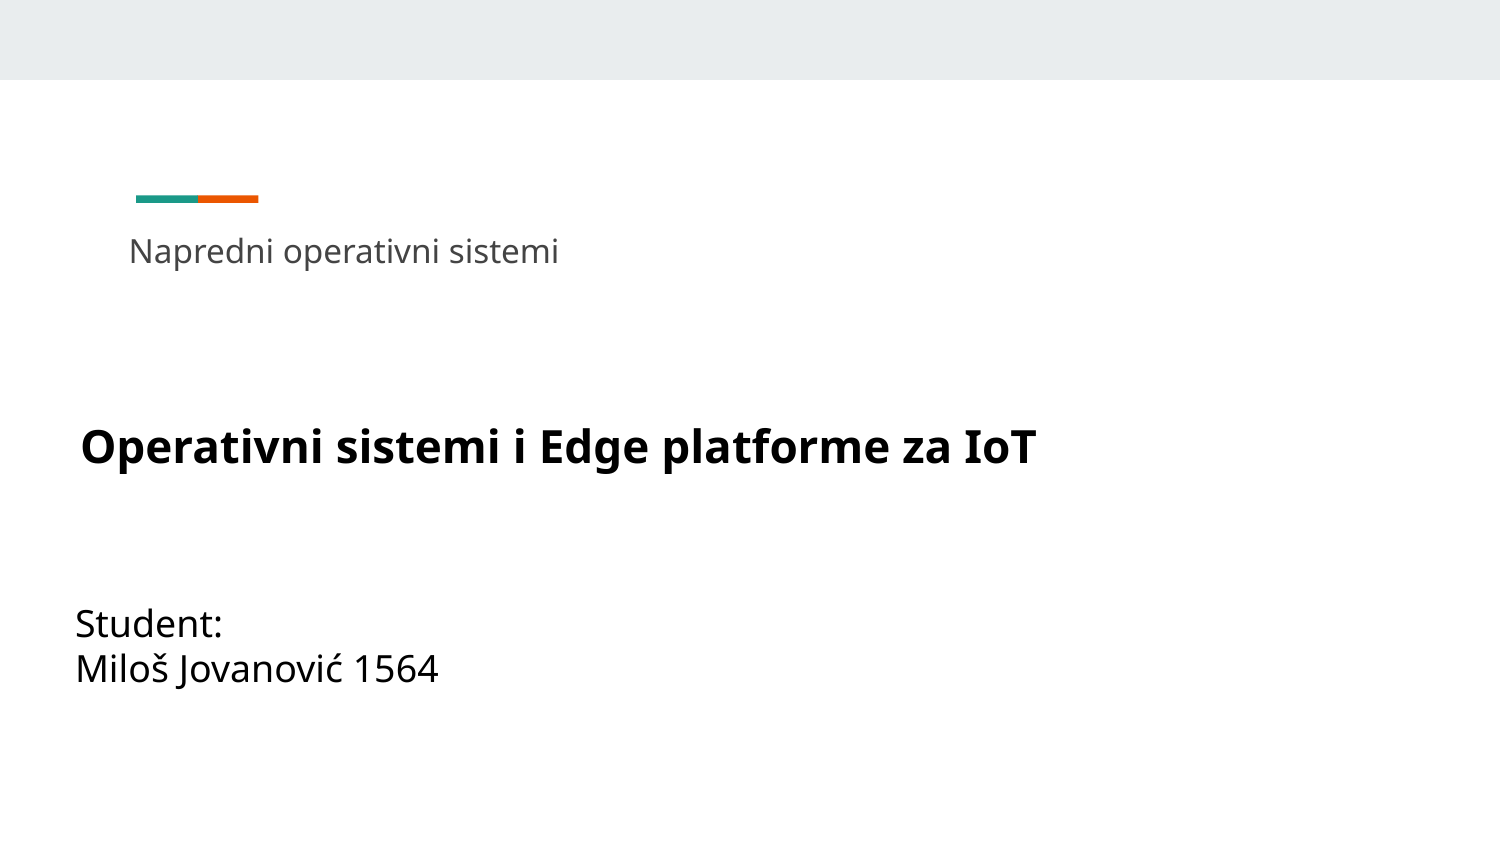

# Operativni sistemi i Edge platforme za IoT
Napredni operativni sistemi
Student:
Miloš Jovanović 1564